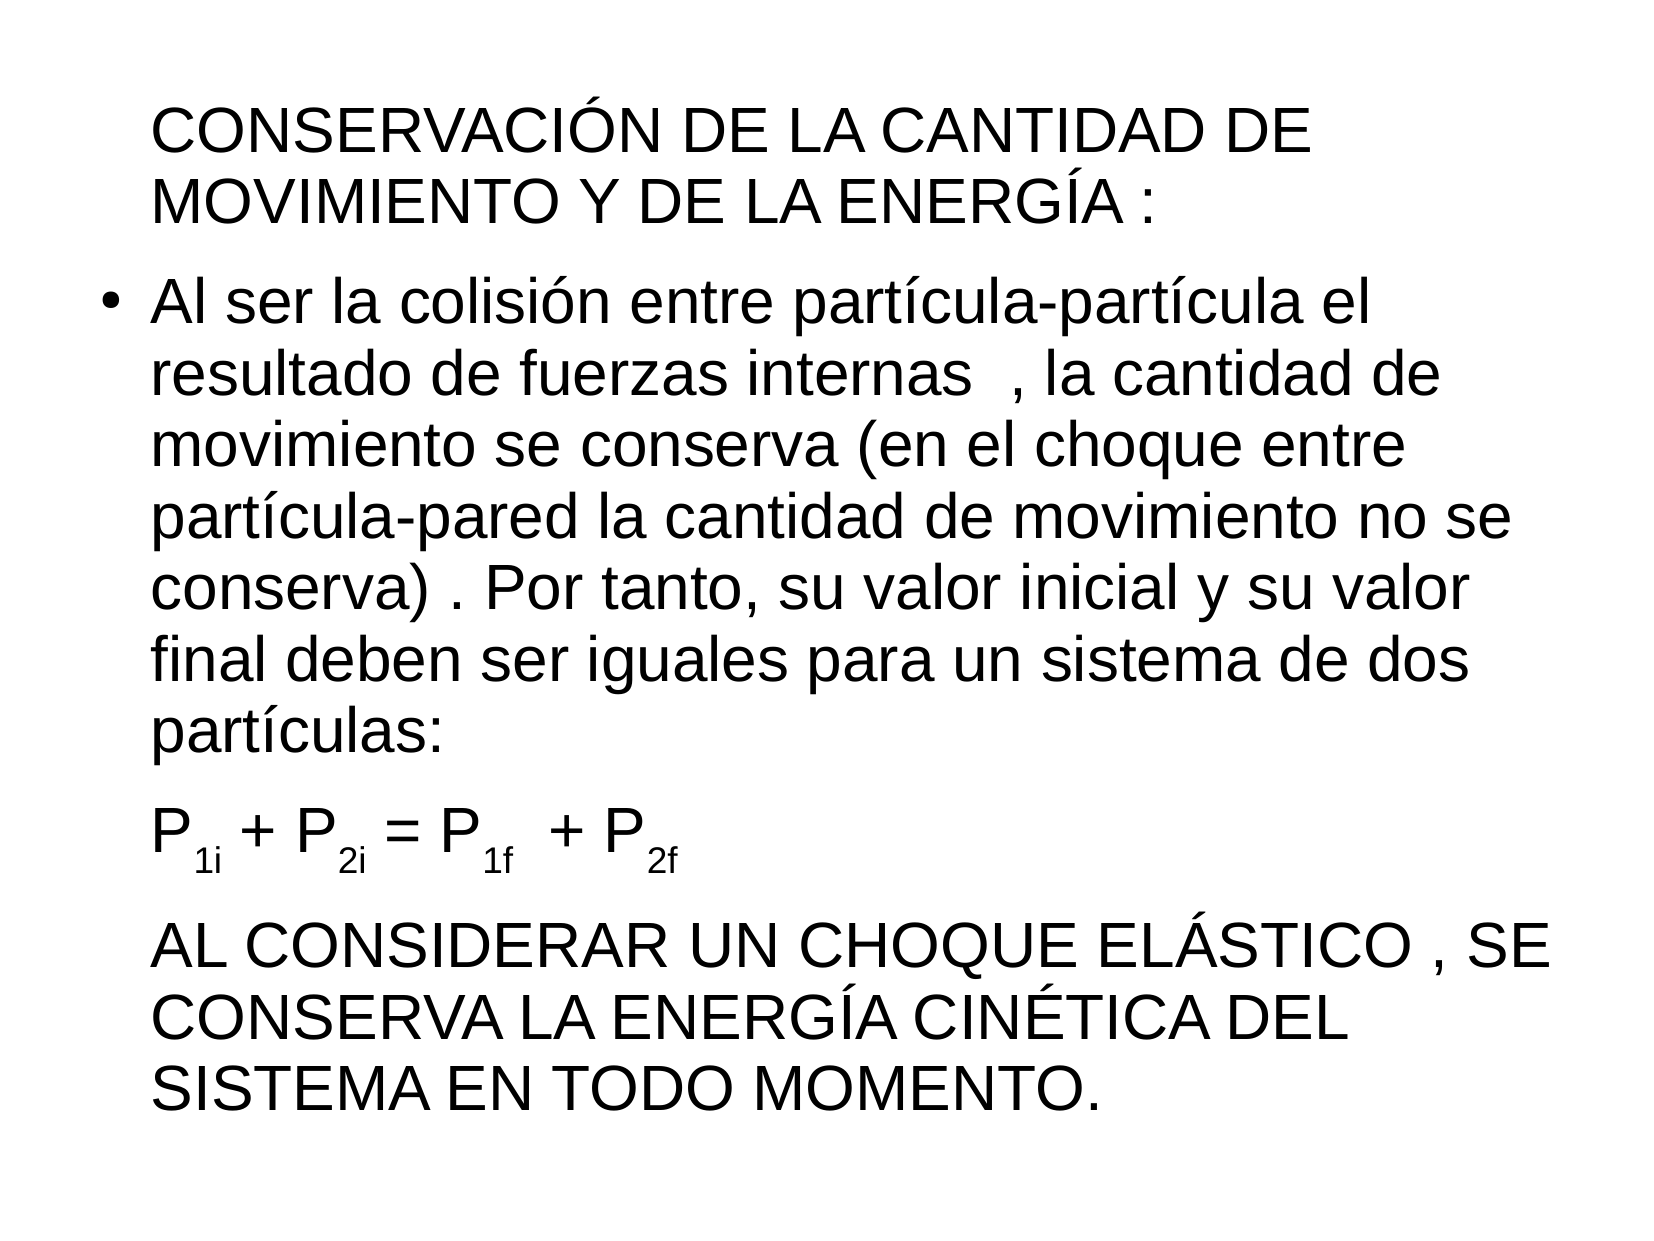

# CONSERVACIÓN DE LA CANTIDAD DE MOVIMIENTO Y DE LA ENERGÍA :
Al ser la colisión entre partícula-partícula el resultado de fuerzas internas , la cantidad de movimiento se conserva (en el choque entre partícula-pared la cantidad de movimiento no se conserva) . Por tanto, su valor inicial y su valor final deben ser iguales para un sistema de dos partículas:
P1i + P2i = P1f + P2f
AL CONSIDERAR UN CHOQUE ELÁSTICO , SE CONSERVA LA ENERGÍA CINÉTICA DEL SISTEMA EN TODO MOMENTO.